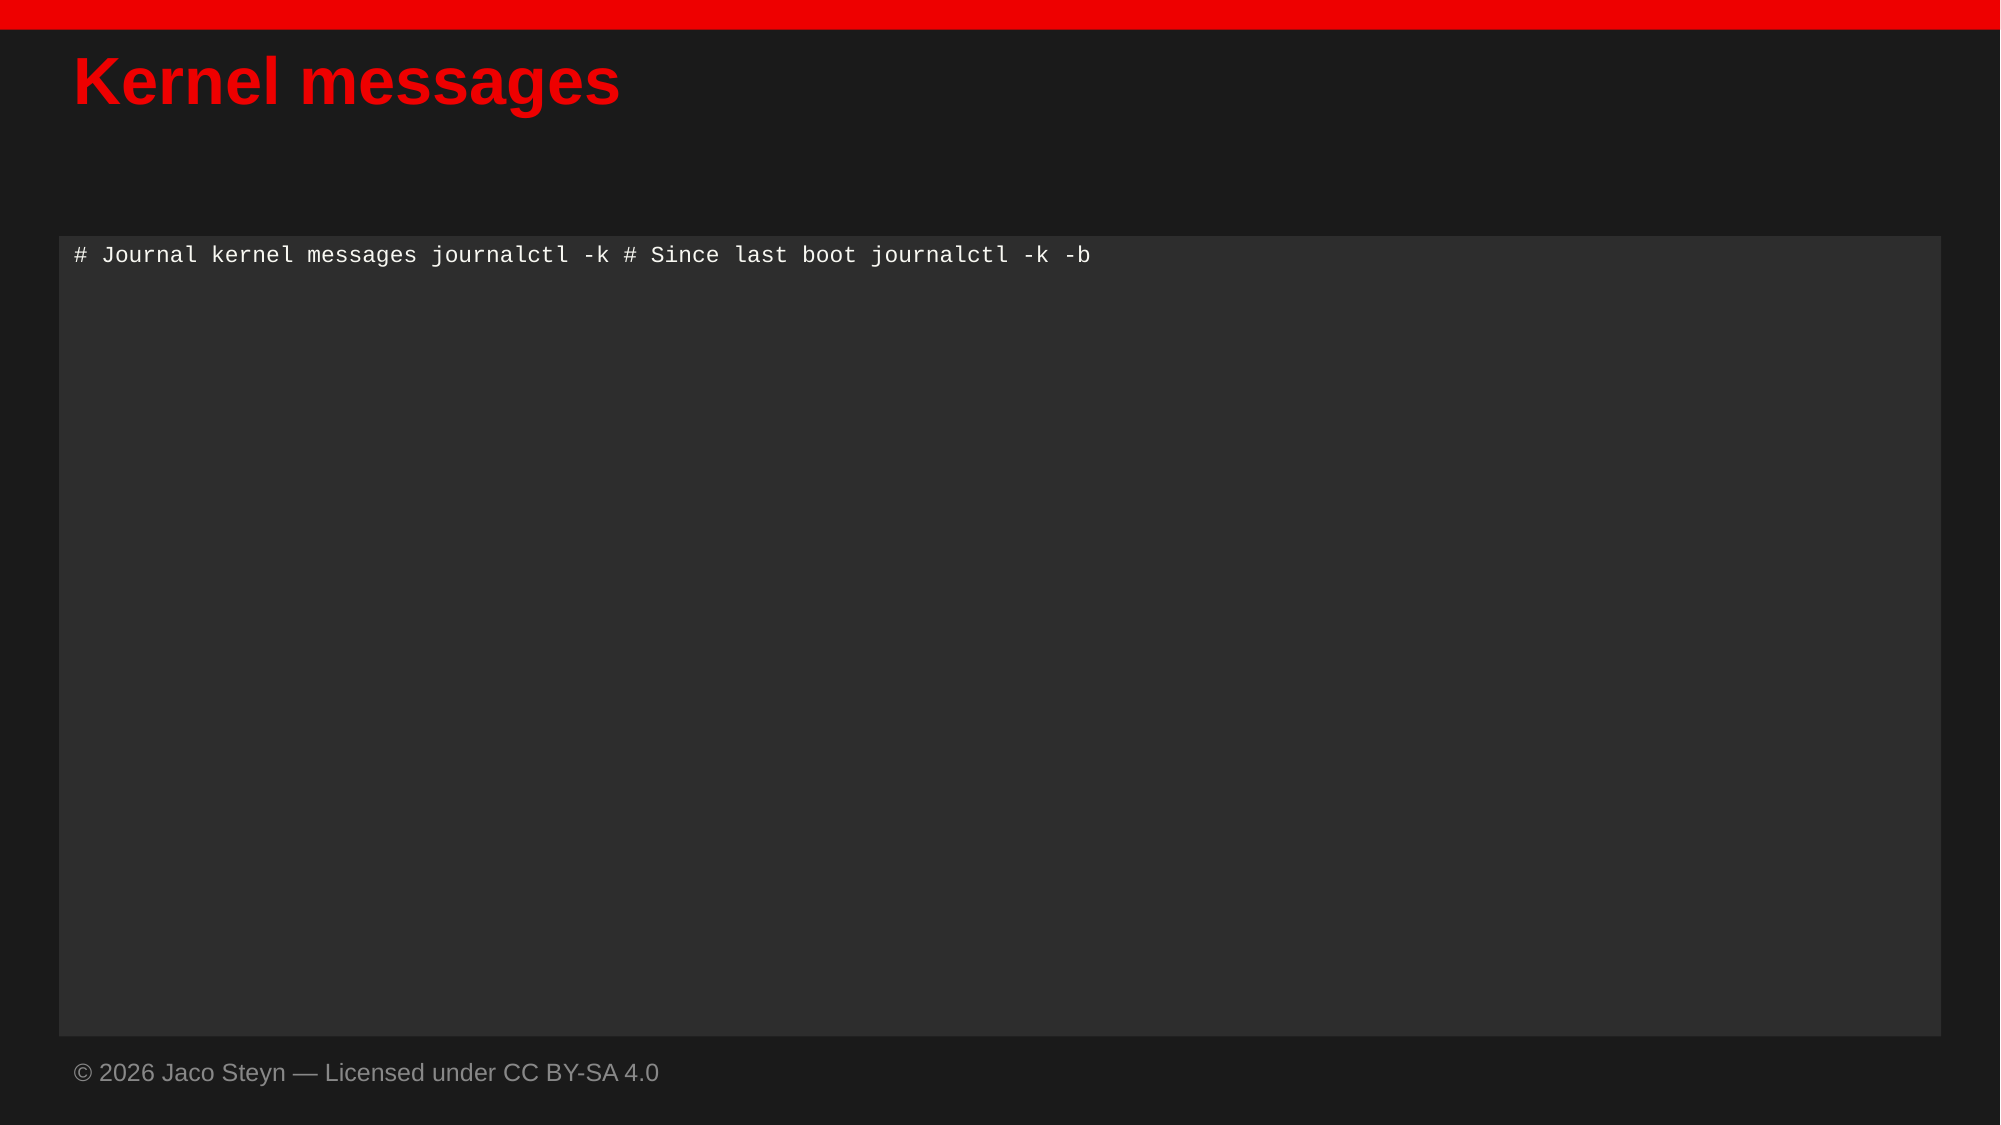

Kernel messages
# Journal kernel messages journalctl -k # Since last boot journalctl -k -b
© 2026 Jaco Steyn — Licensed under CC BY-SA 4.0